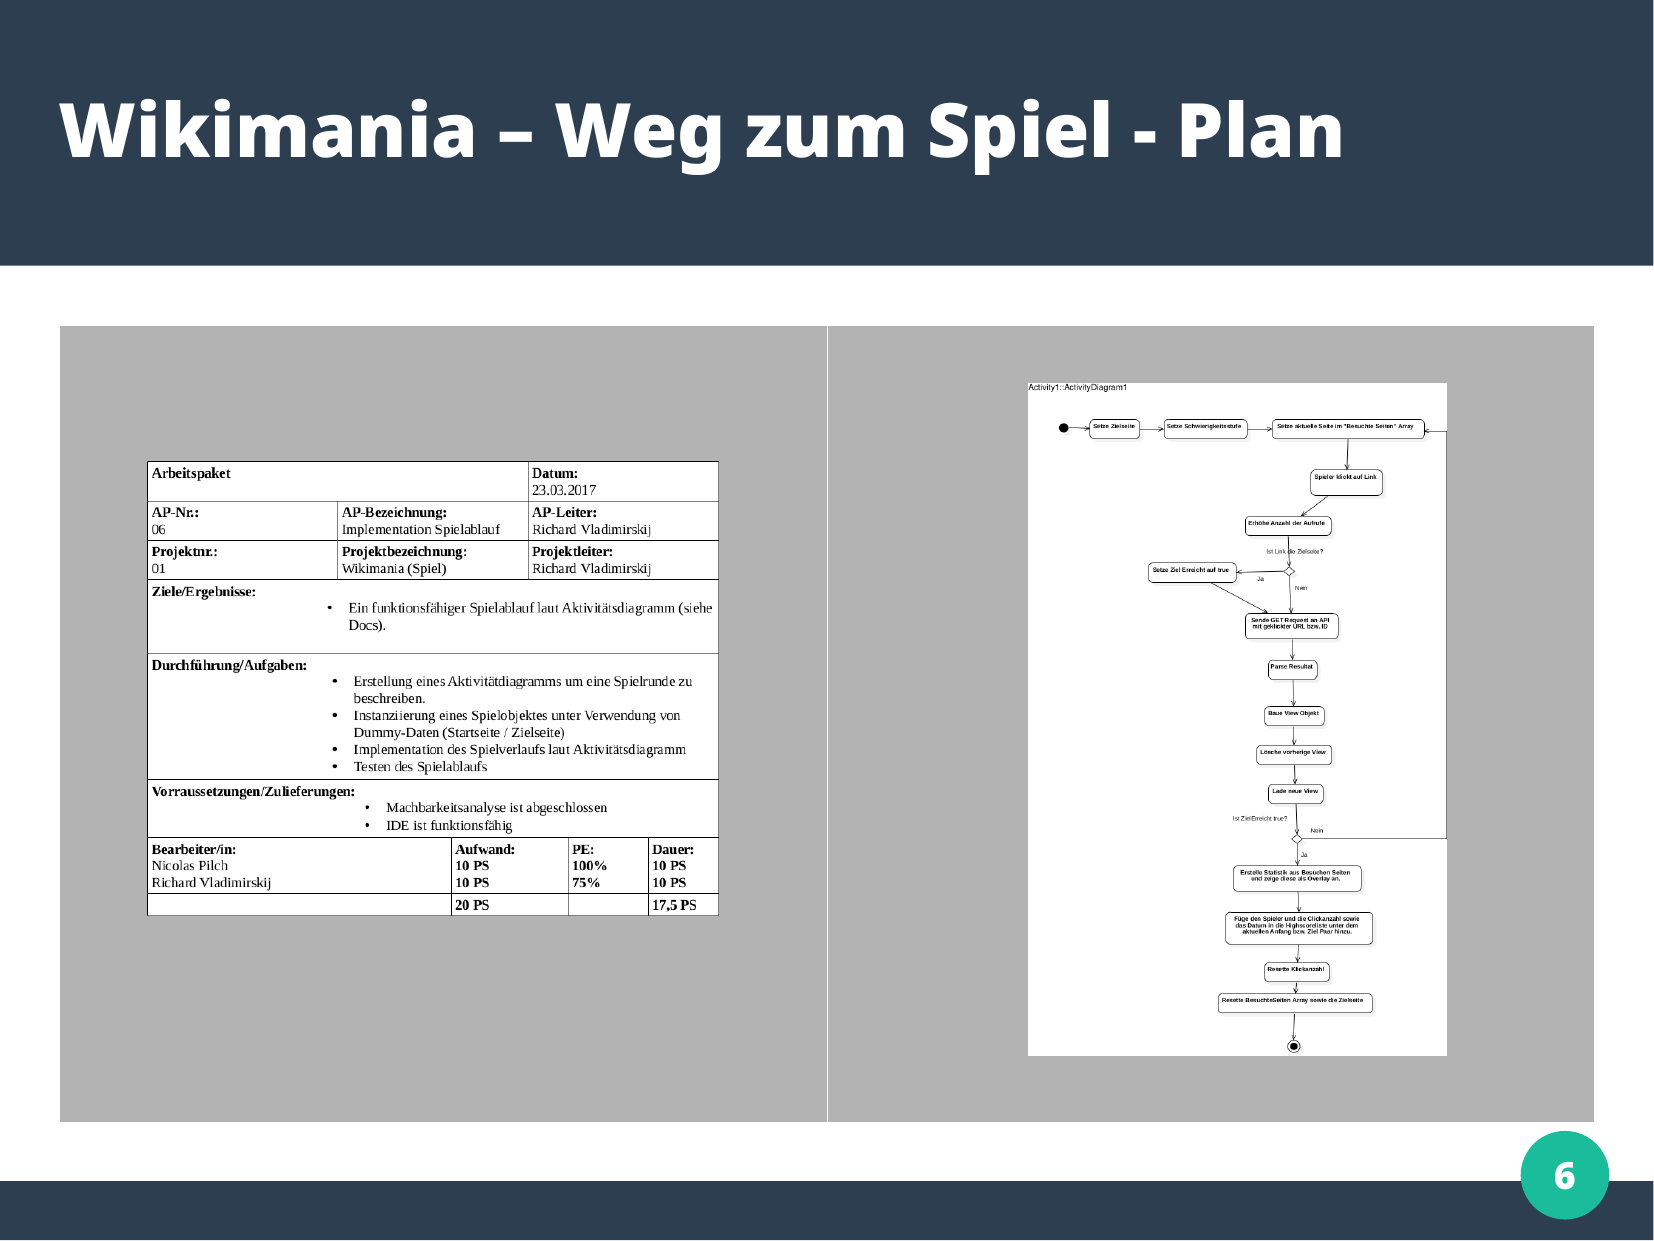

# Wikimania – Weg zum Spiel - Plan
| | |
| --- | --- |
6